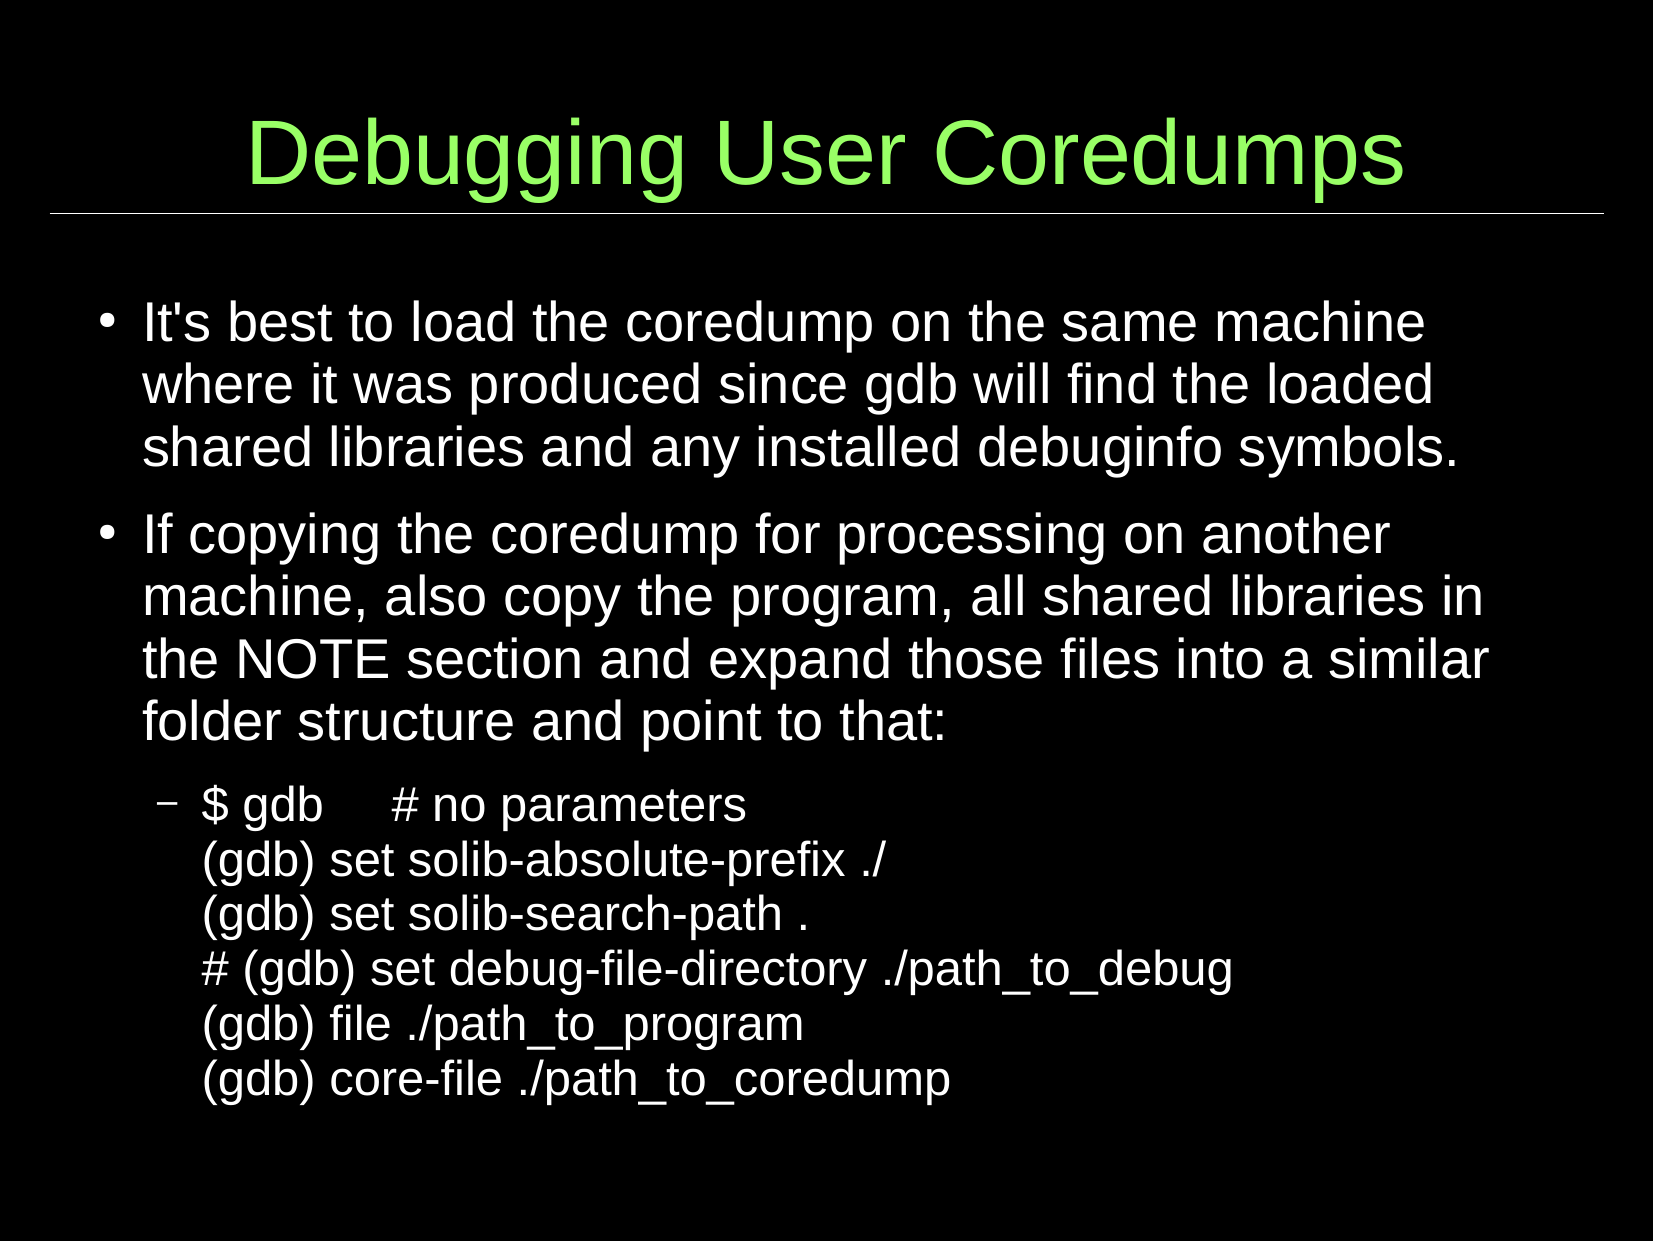

# Debugging User Coredumps
It's best to load the coredump on the same machine where it was produced since gdb will find the loaded shared libraries and any installed debuginfo symbols.
If copying the coredump for processing on another machine, also copy the program, all shared libraries in the NOTE section and expand those files into a similar folder structure and point to that:
$ gdb # no parameters
(gdb) set solib-absolute-prefix ./
(gdb) set solib-search-path .
# (gdb) set debug-file-directory ./path_to_debug
(gdb) file ./path_to_program
(gdb) core-file ./path_to_coredump